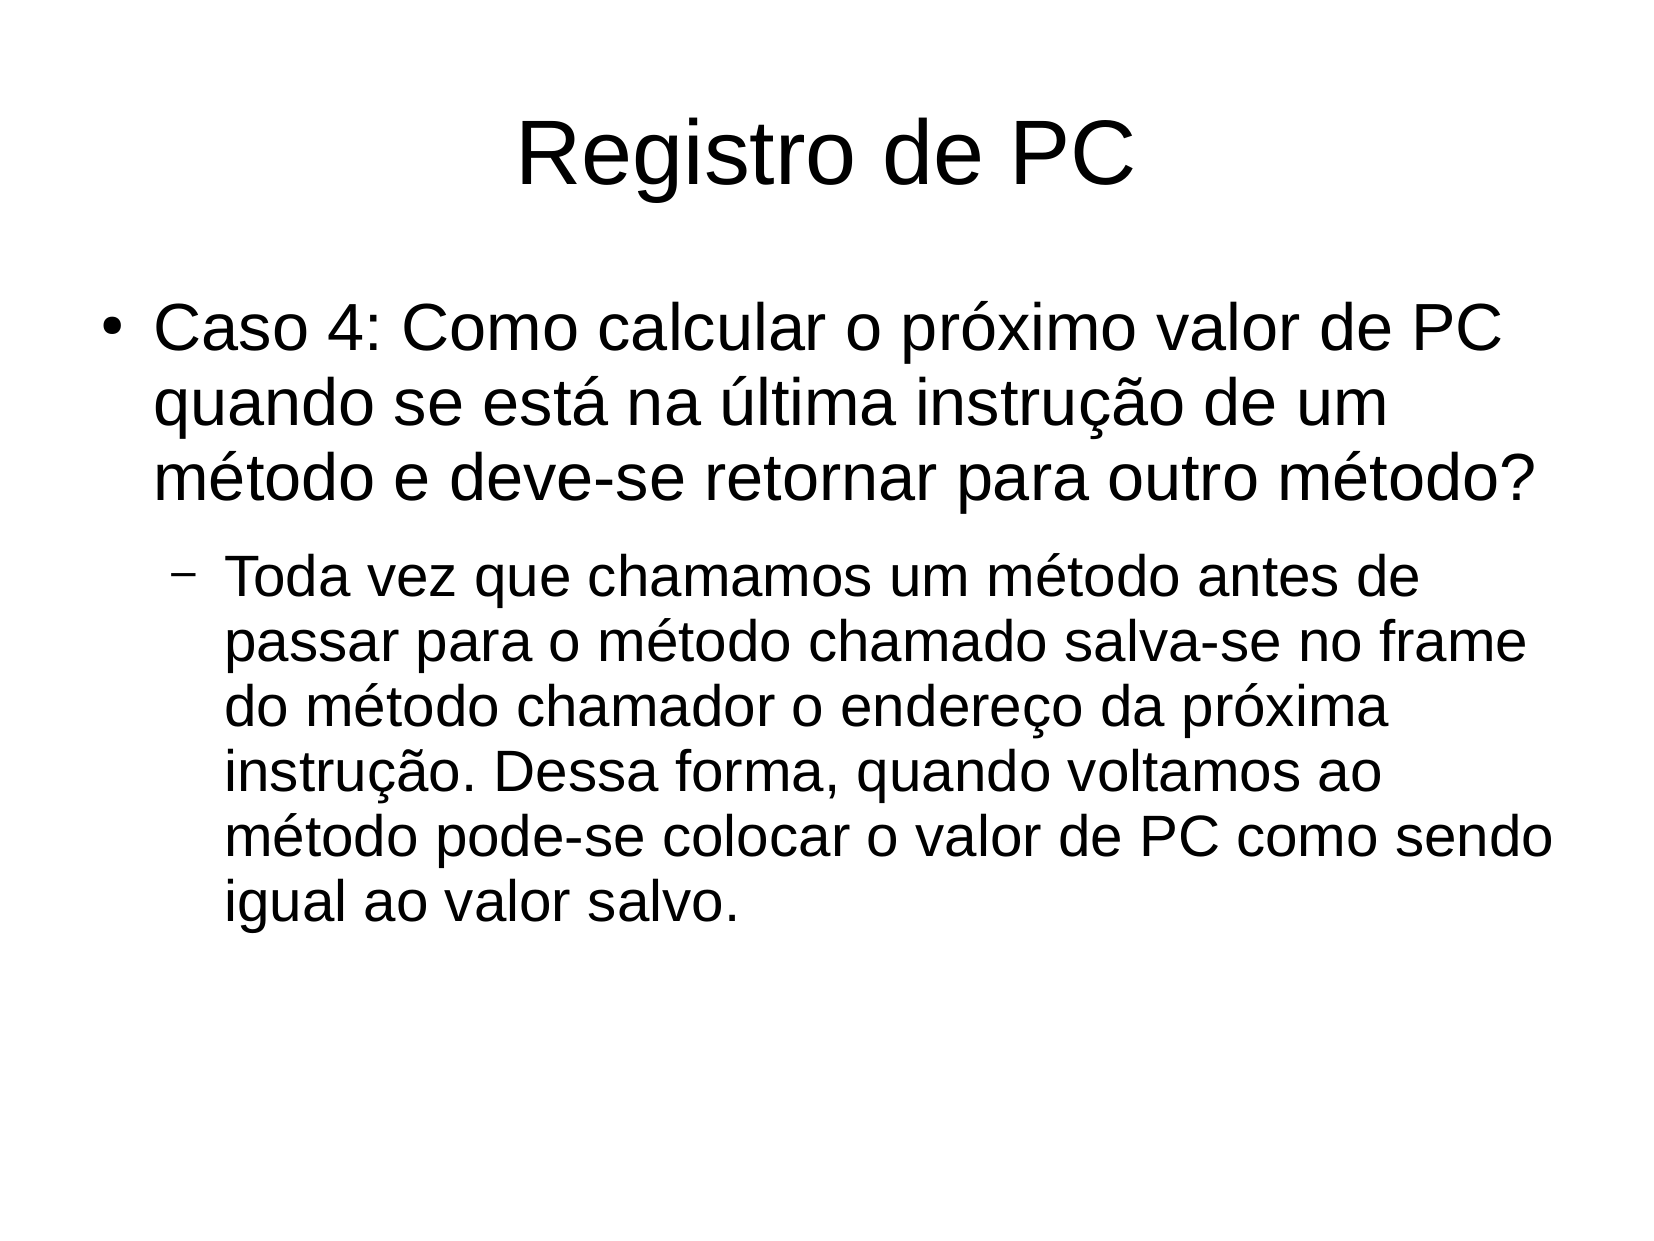

# Registro de PC
Caso 4: Como calcular o próximo valor de PC quando se está na última instrução de um método e deve-se retornar para outro método?
Toda vez que chamamos um método antes de passar para o método chamado salva-se no frame do método chamador o endereço da próxima instrução. Dessa forma, quando voltamos ao método pode-se colocar o valor de PC como sendo igual ao valor salvo.